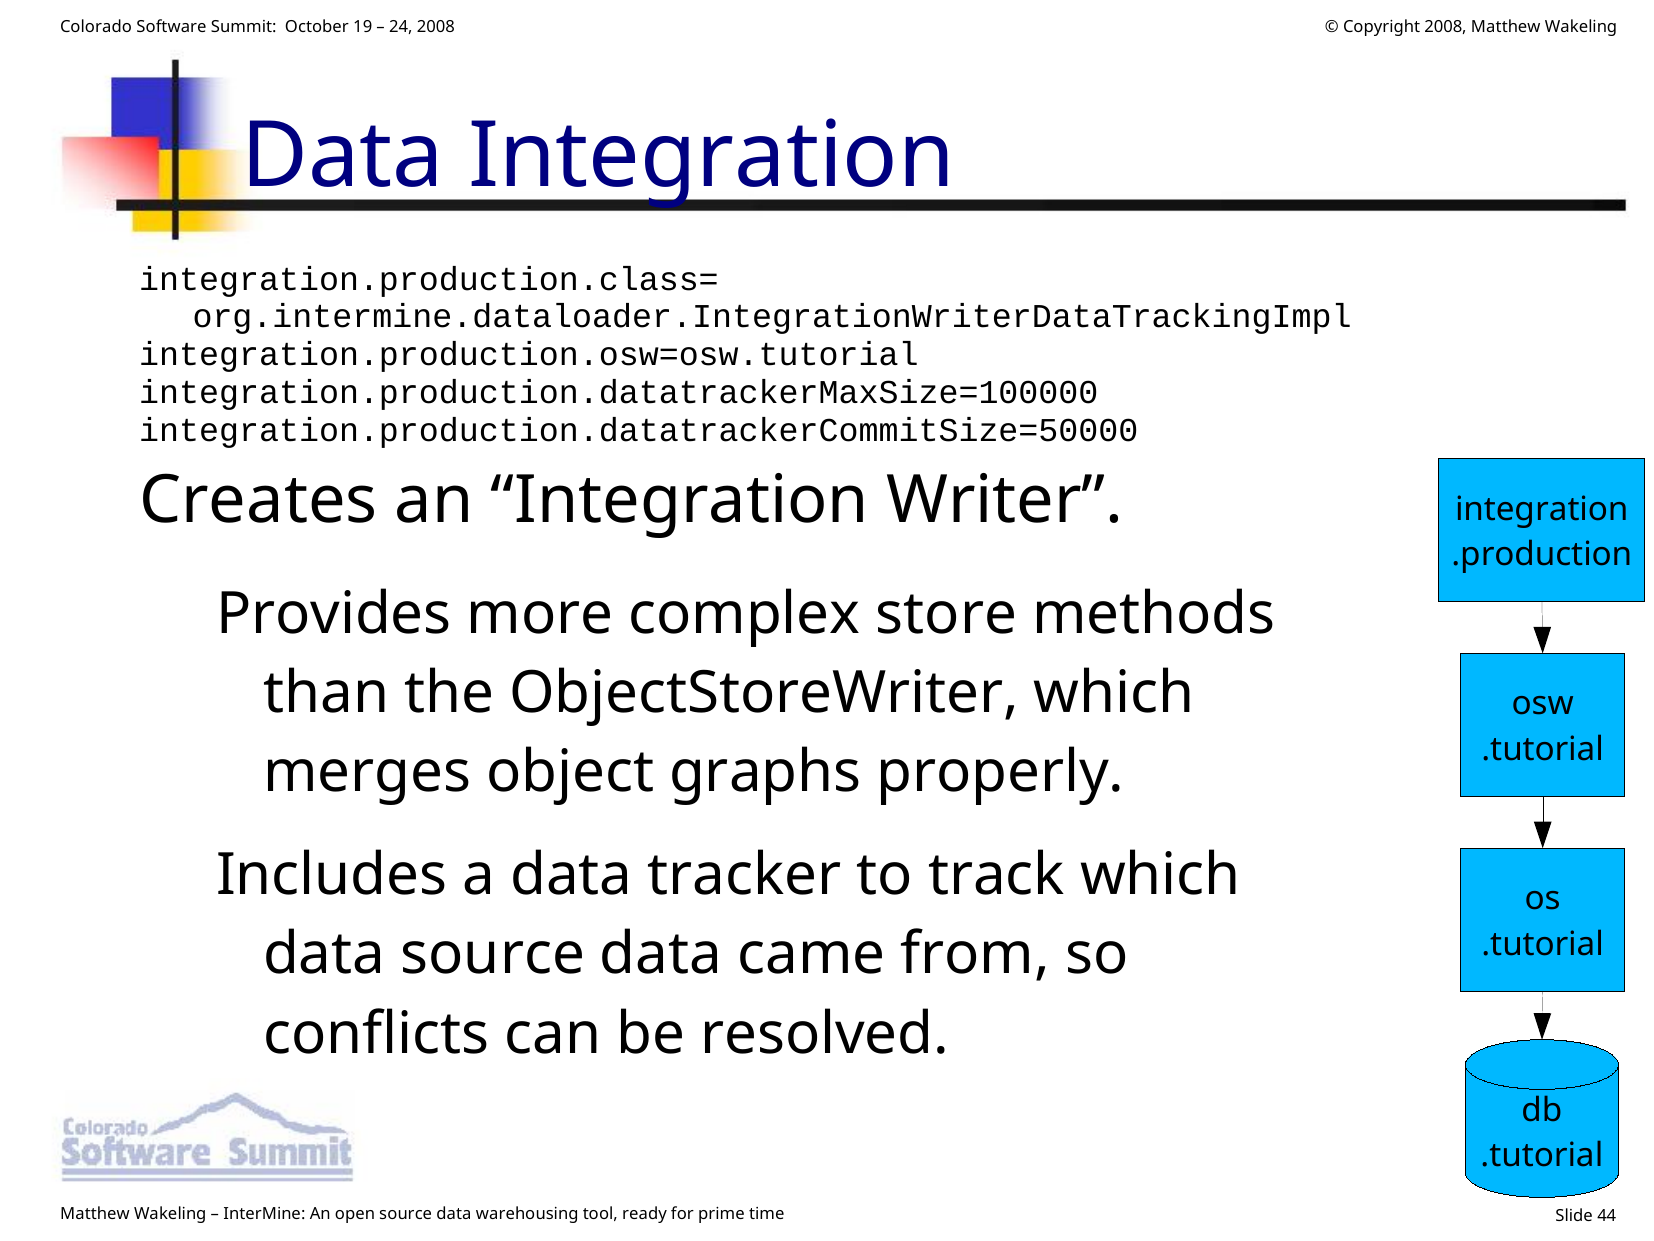

# Data Integration
integration.production.class=
org.intermine.dataloader.IntegrationWriterDataTrackingImpl
integration.production.osw=osw.tutorial
integration.production.datatrackerMaxSize=100000
integration.production.datatrackerCommitSize=50000
Creates an “Integration Writer”.
Provides more complex store methods
than the ObjectStoreWriter, which
merges object graphs properly.
Includes a data tracker to track which
data source data came from, so
conflicts can be resolved.
integration
.production
osw
.tutorial
os
.tutorial
db
.tutorial